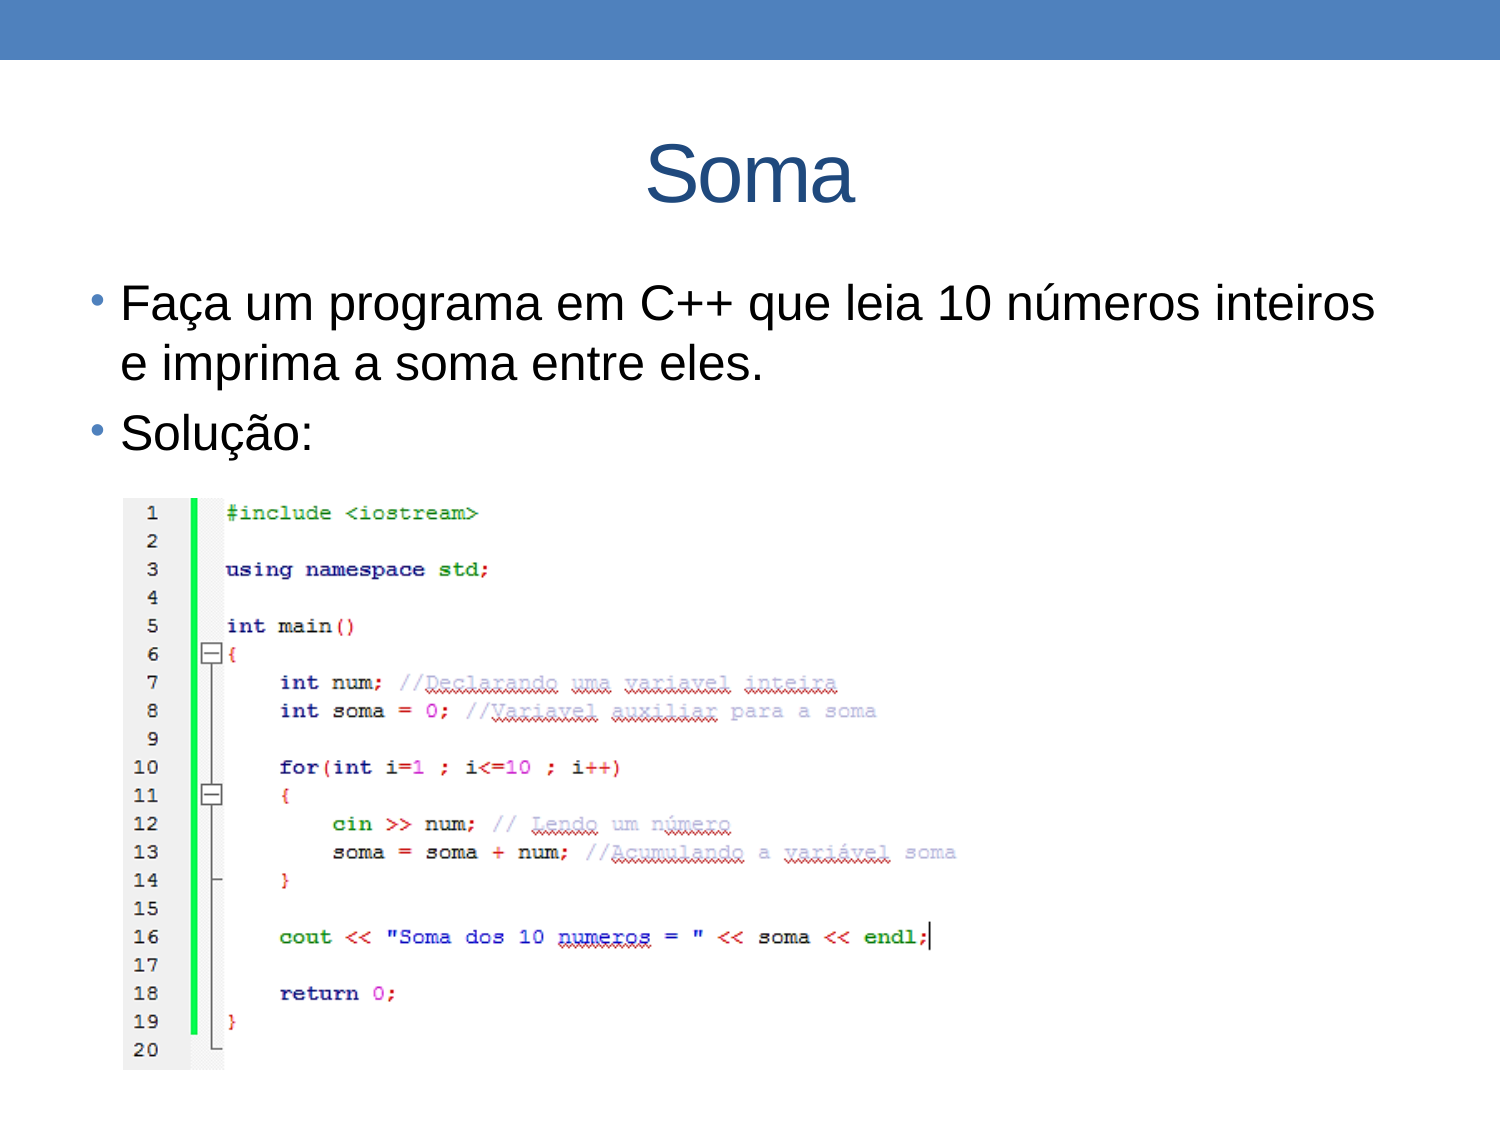

# Soma
Faça um programa em C++ que leia 10 números inteiros e imprima a soma entre eles.
Solução: